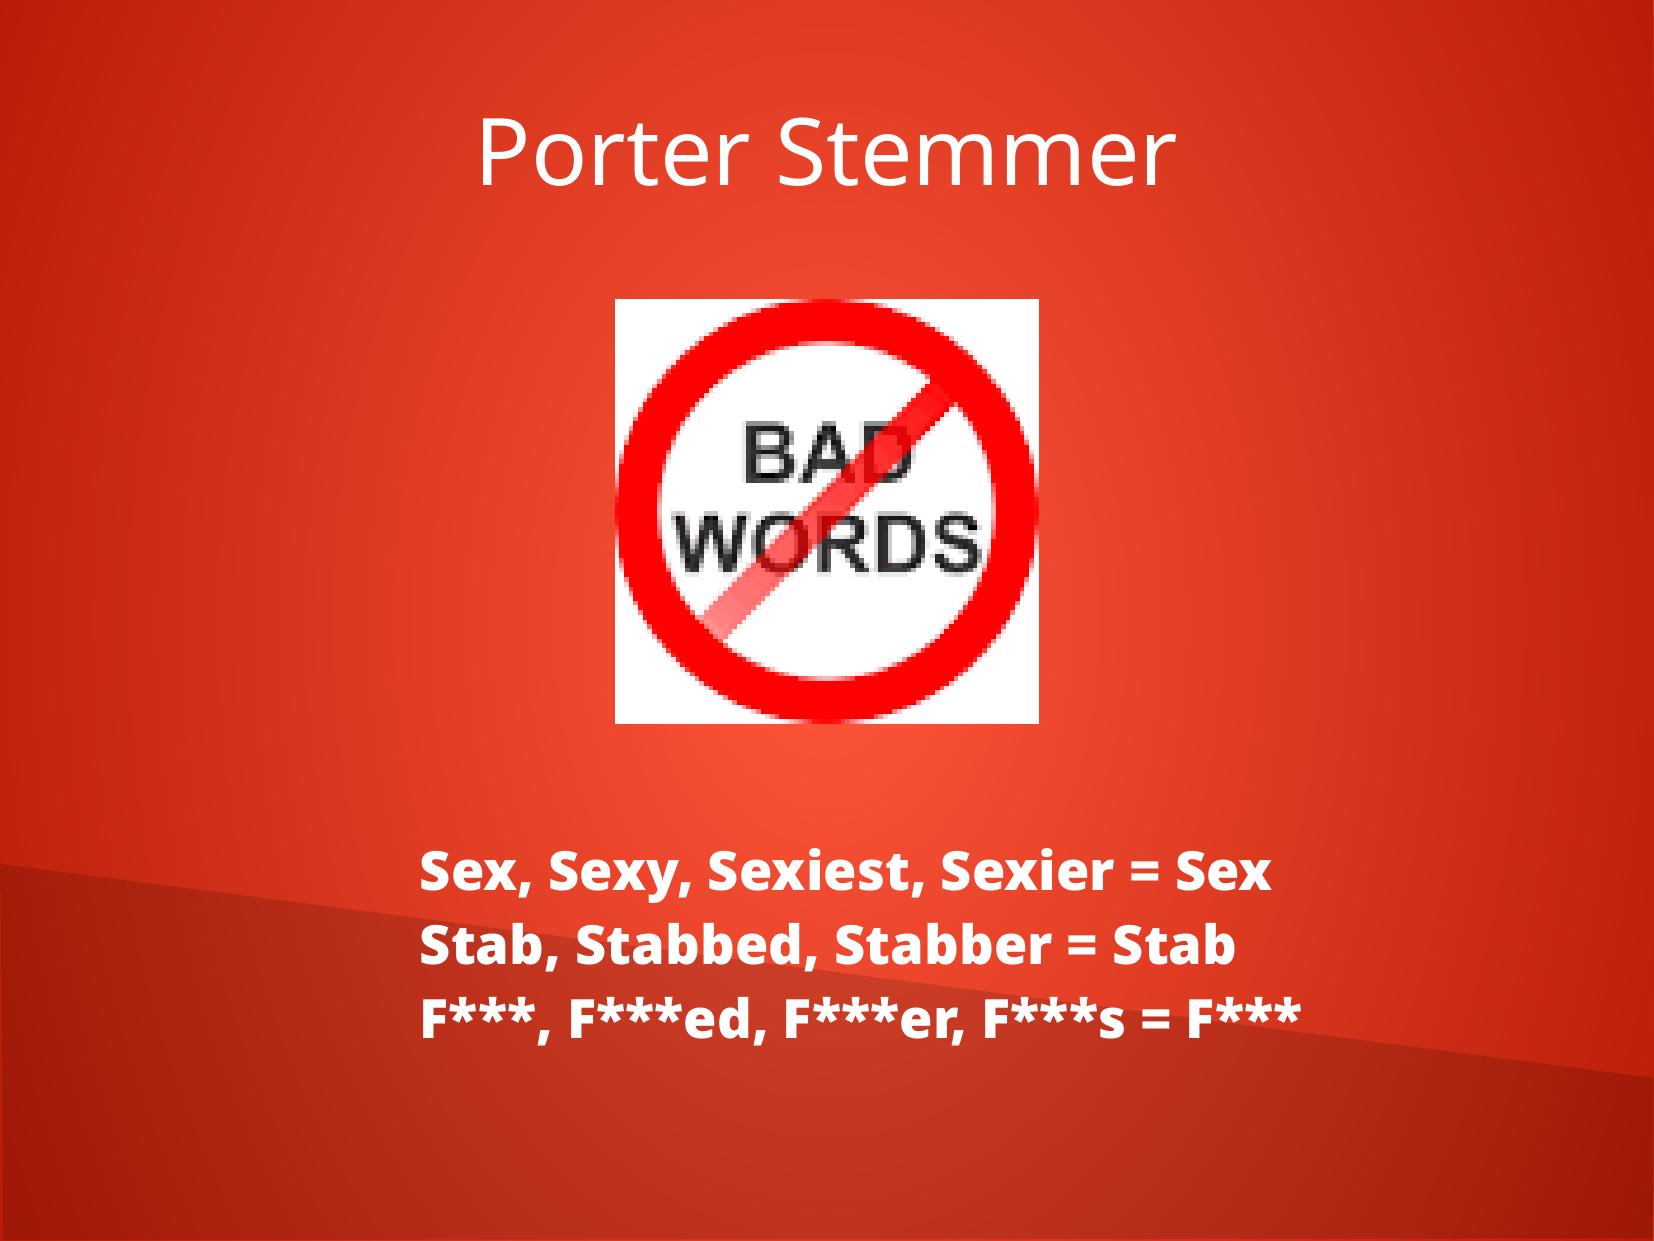

# Porter Stemmer
Sex, Sexy, Sexiest, Sexier = Sex
Stab, Stabbed, Stabber = Stab
F***, F***ed, F***er, F***s = F***